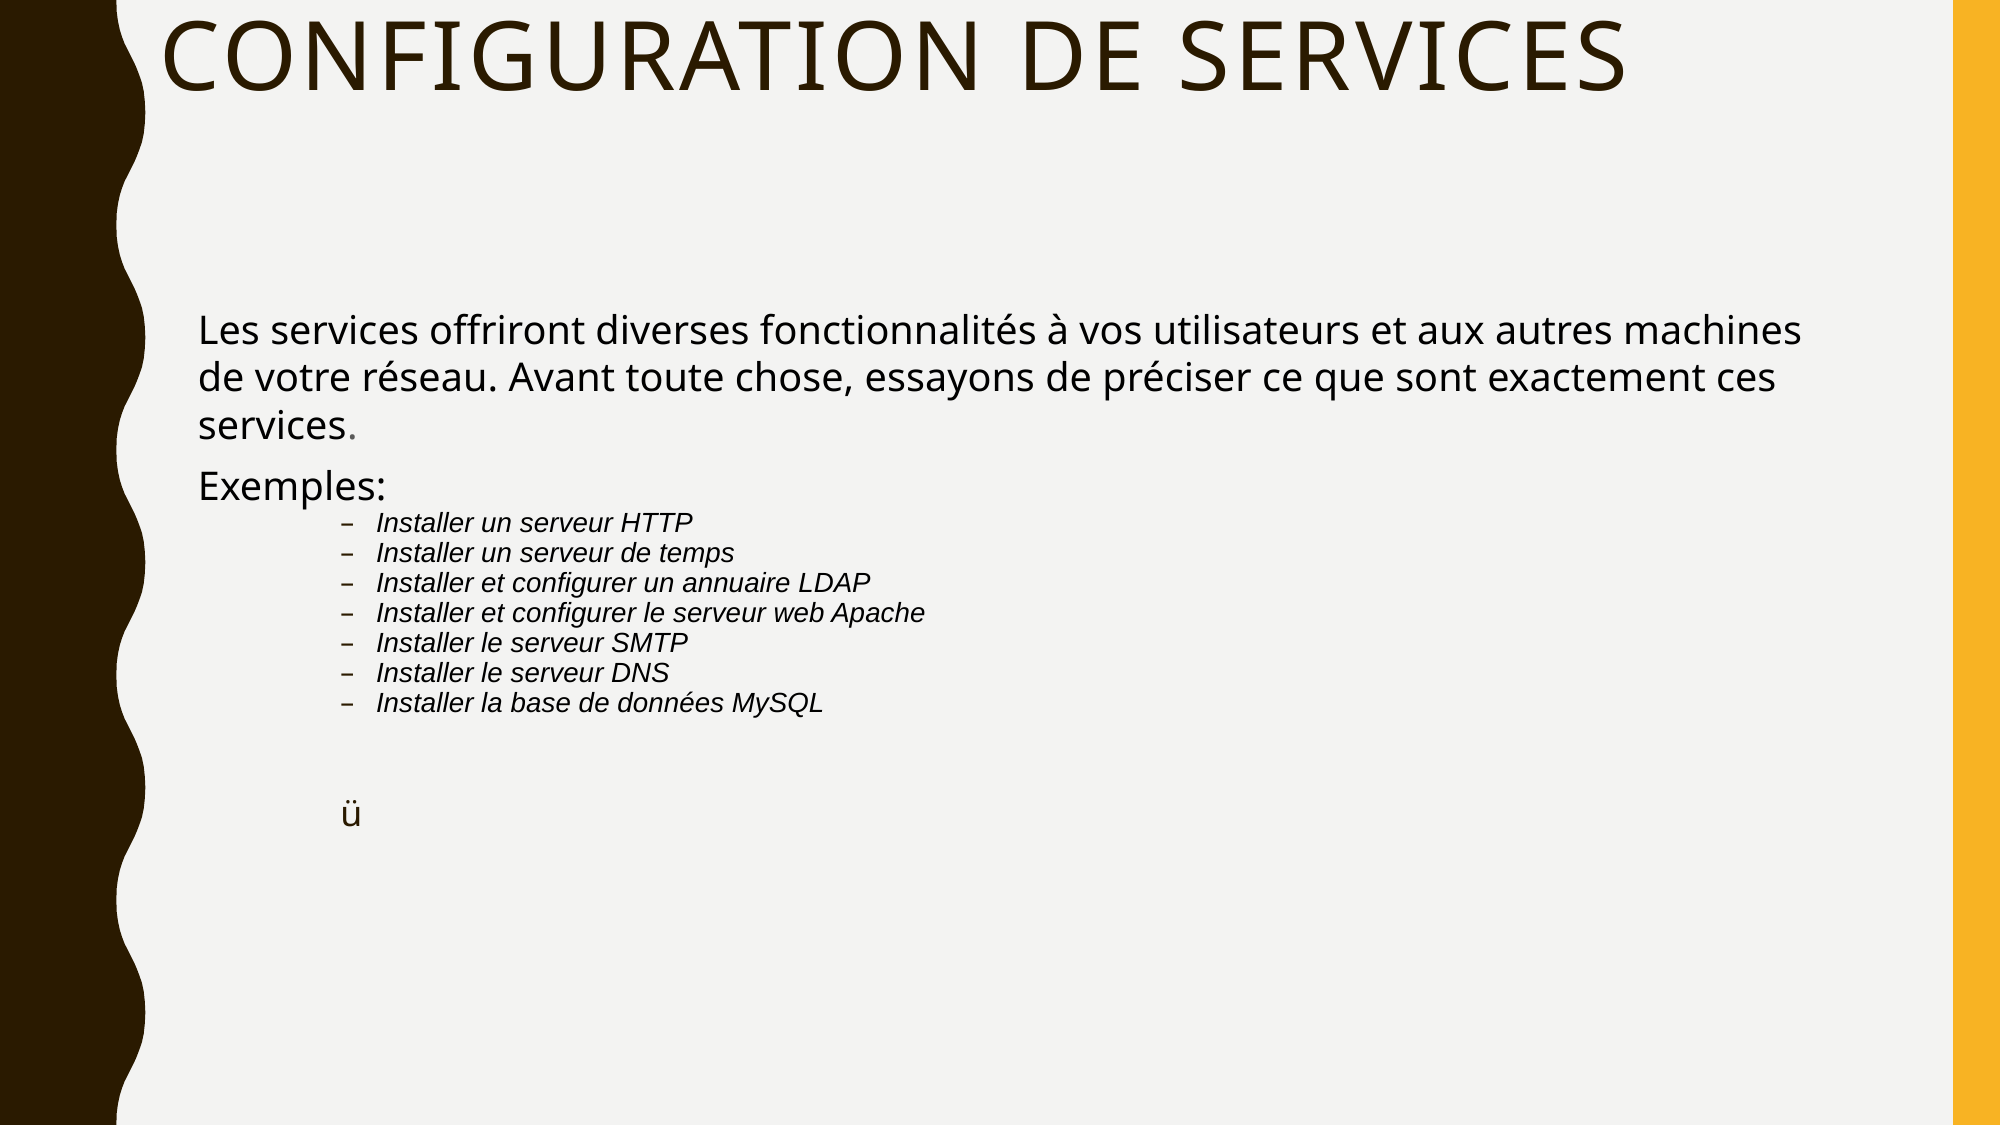

# CONFIGURATION DE SERVICES
Les services offriront diverses fonctionnalités à vos utilisateurs et aux autres machines de votre réseau. Avant toute chose, essayons de préciser ce que sont exactement ces services.
Exemples:
Installer un serveur HTTP
Installer un serveur de temps
Installer et configurer un annuaire LDAP
Installer et configurer le serveur web Apache
Installer le serveur SMTP
Installer le serveur DNS
Installer la base de données MySQL